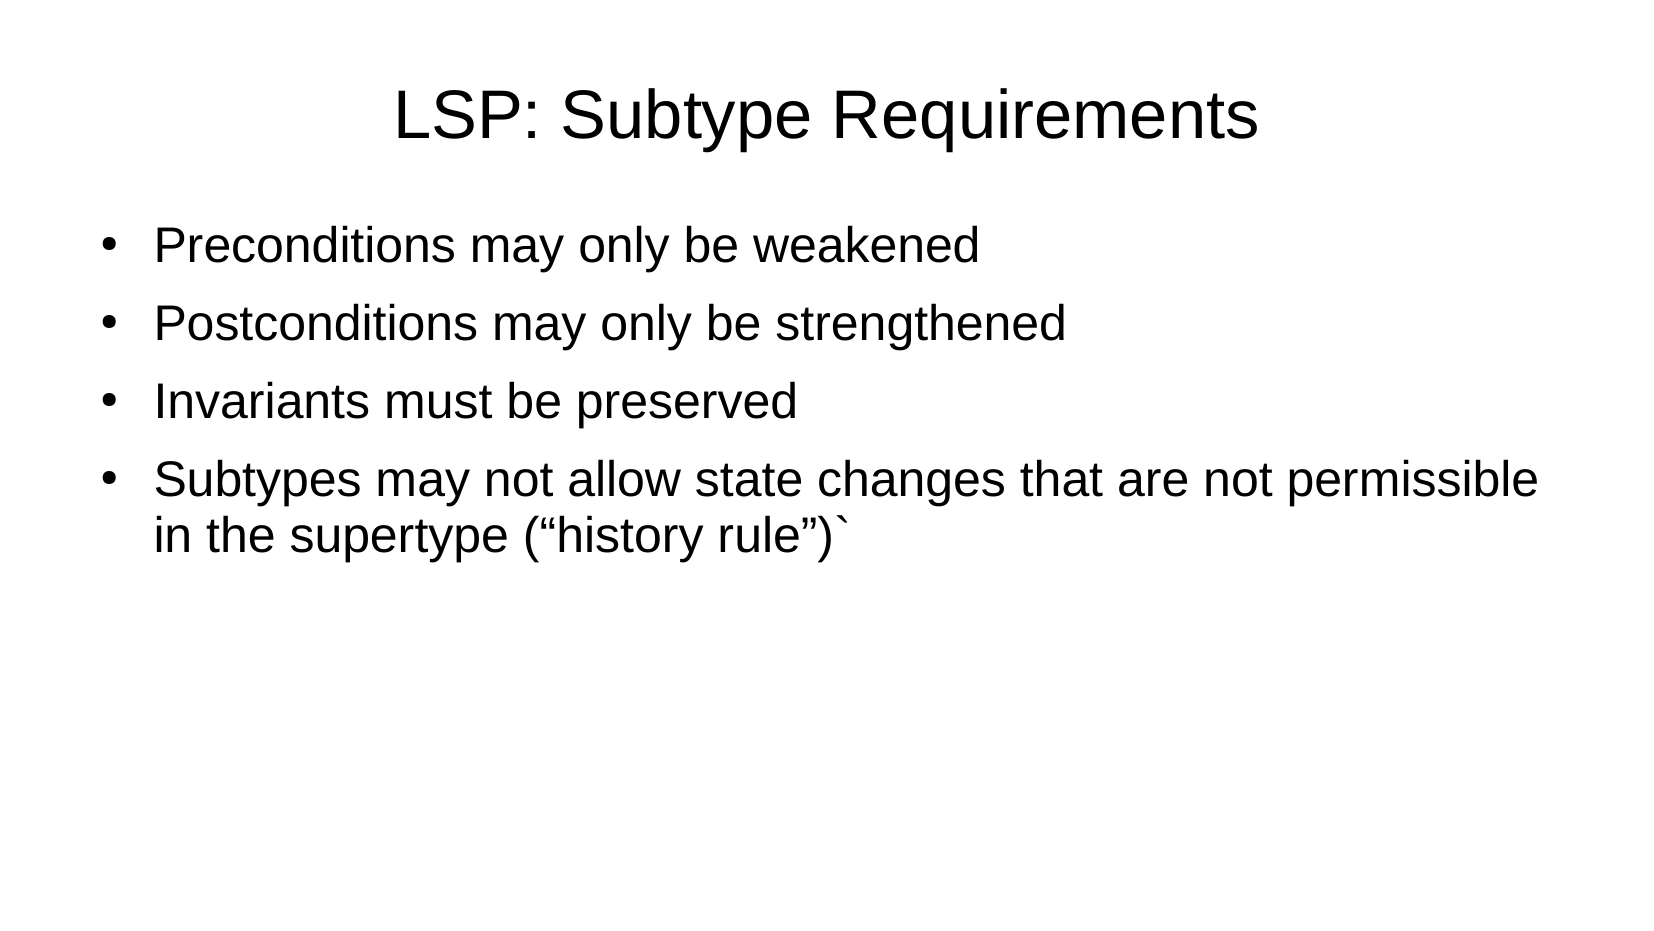

# LSP: Subtype Requirements
Preconditions may only be weakened
Postconditions may only be strengthened
Invariants must be preserved
Subtypes may not allow state changes that are not permissible in the supertype (“history rule”)`